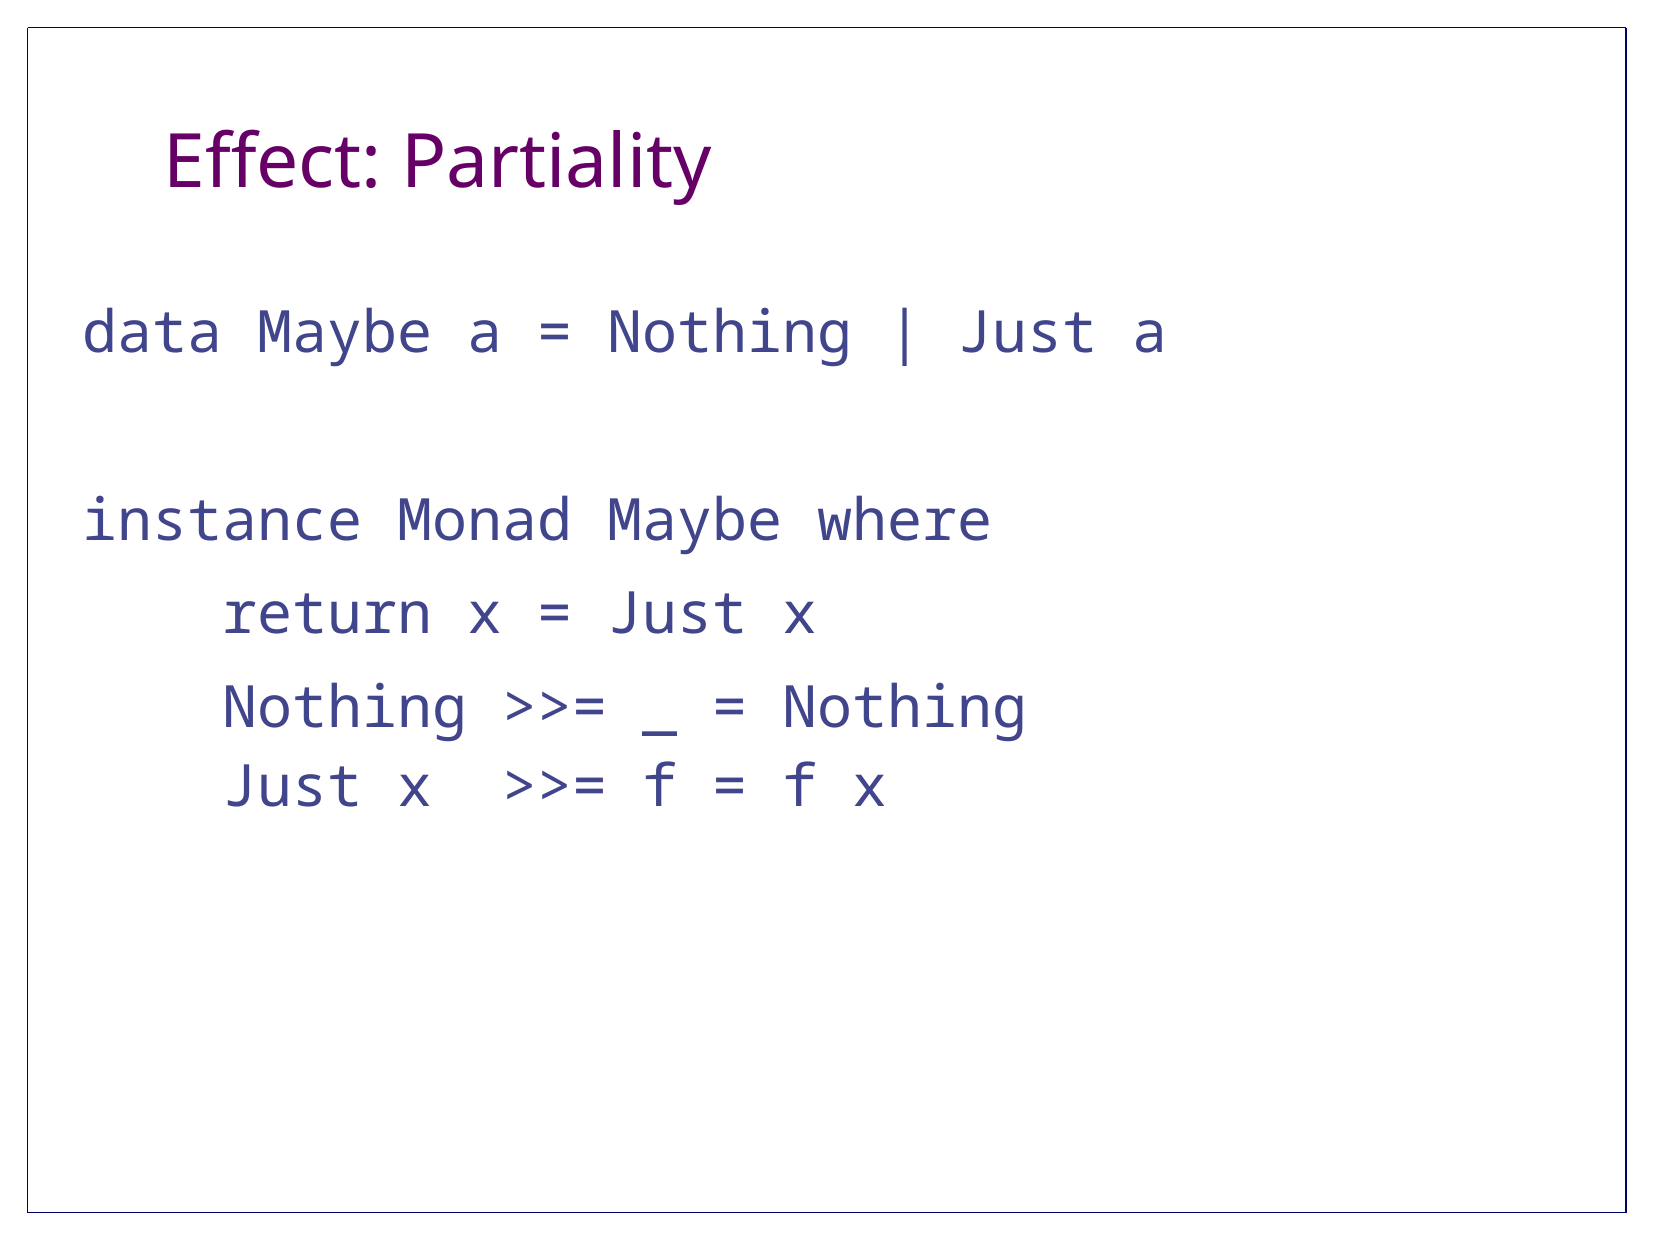

# Effect: Partiality
data Maybe a = Nothing | Just a
instance Monad Maybe where
 return x = Just x
 Nothing >>= _ = Nothing
 Just x >>= f = f x